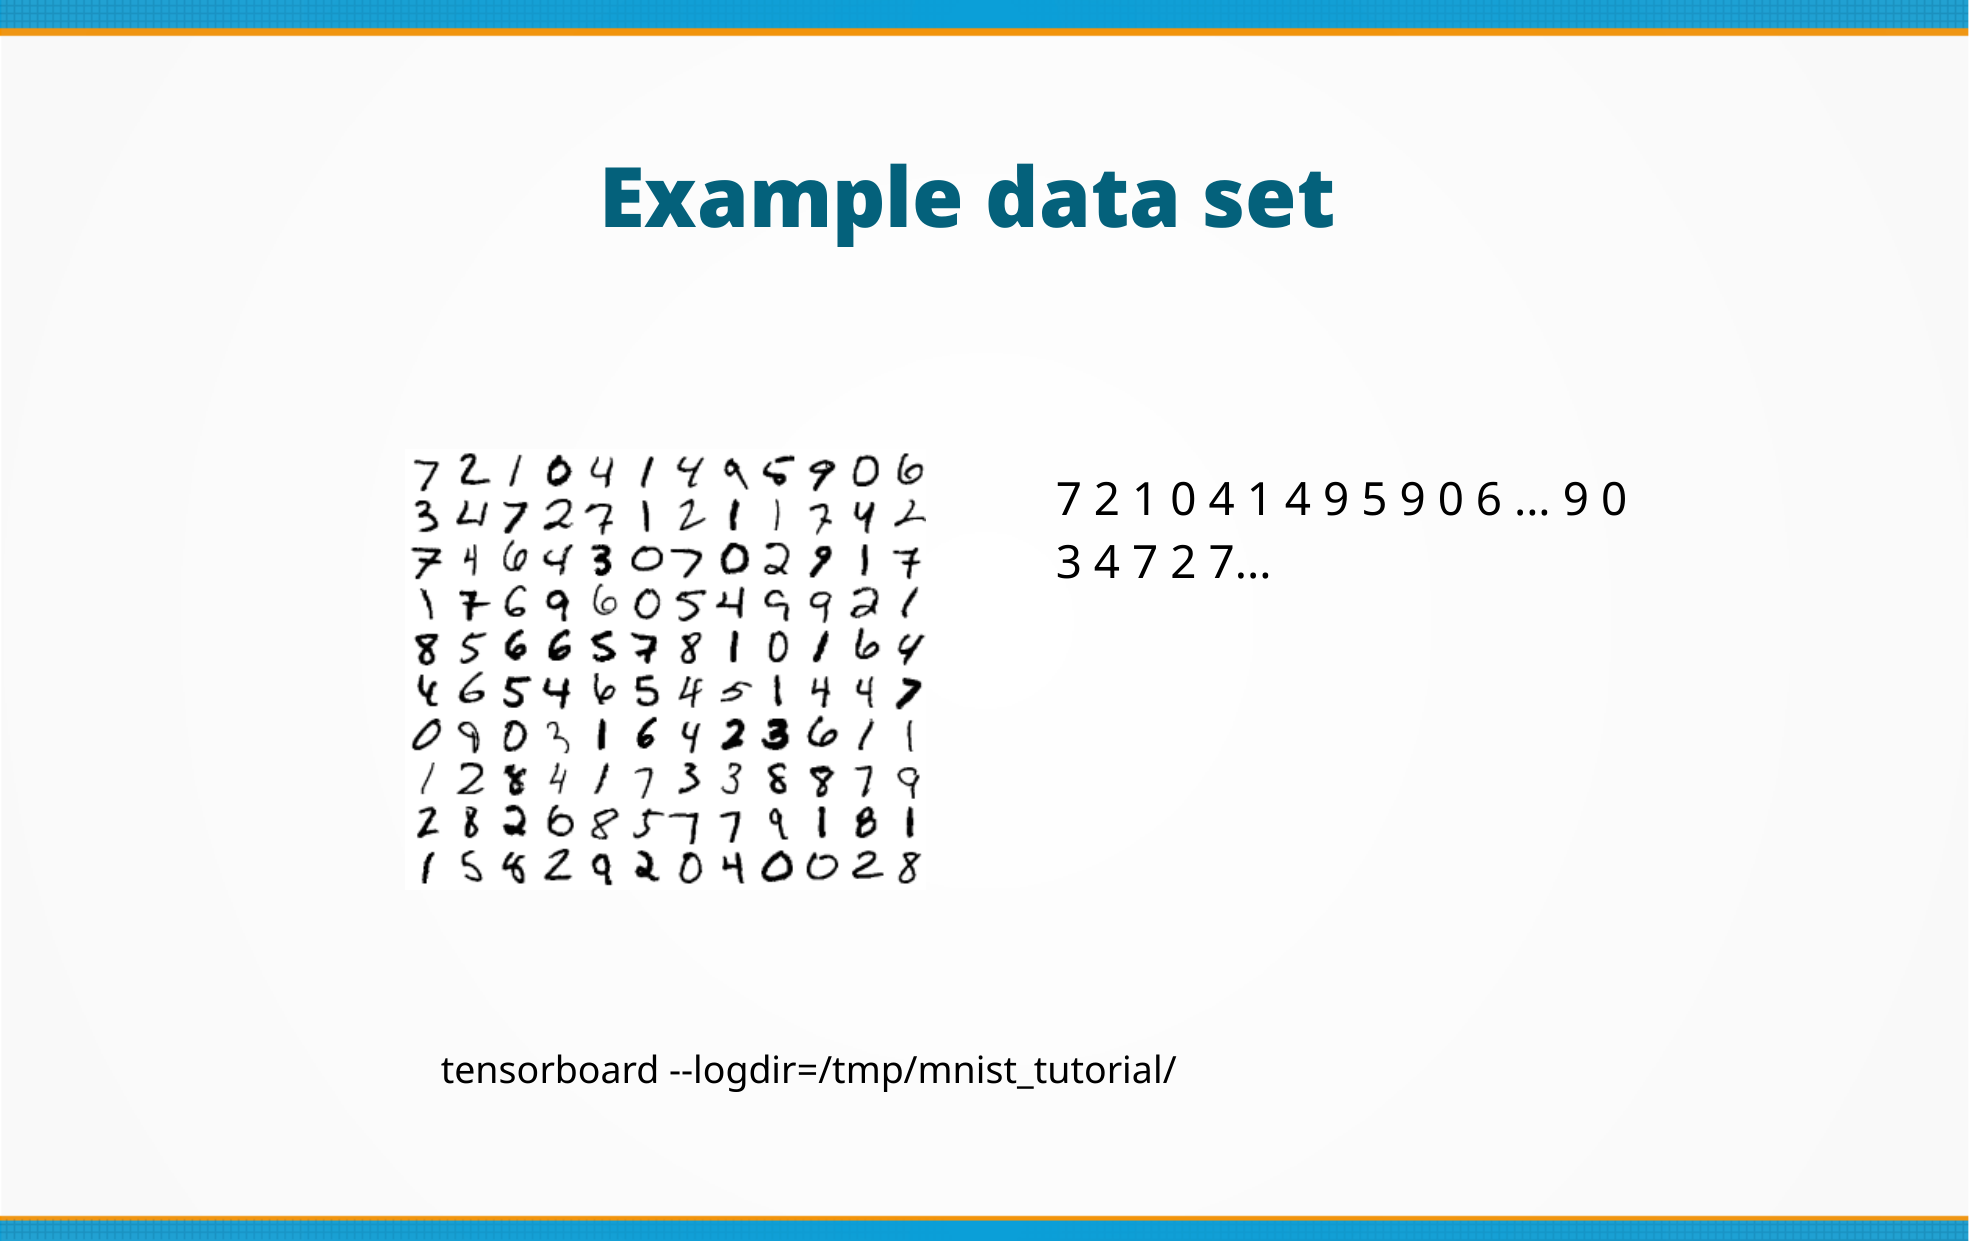

# Example data set
7 2 1 0 4 1 4 9 5 9 0 6 ... 9 0
3 4 7 2 7...
tensorboard --logdir=/tmp/mnist_tutorial/